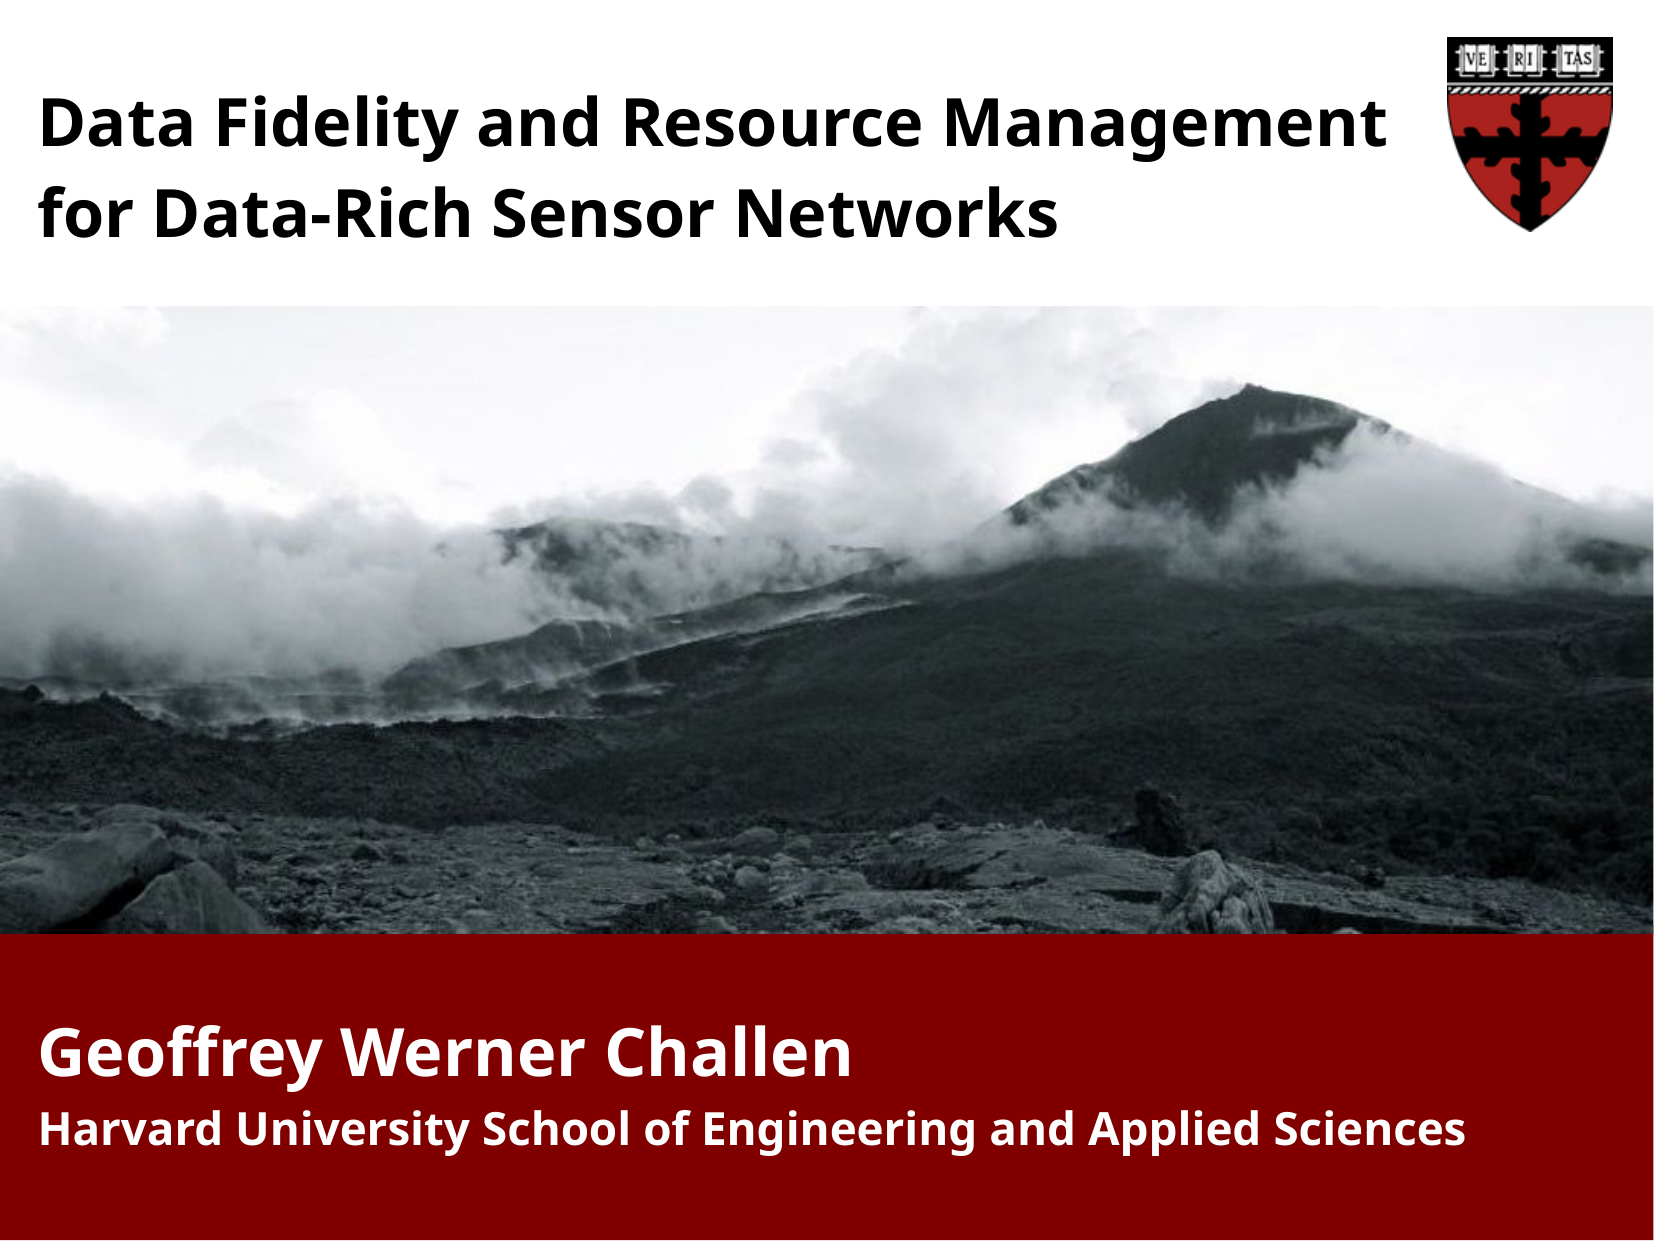

Data Fidelity and Resource Management
for Data-Rich Sensor Networks
Geoffrey Werner Challen
Harvard University School of Engineering and Applied Sciences